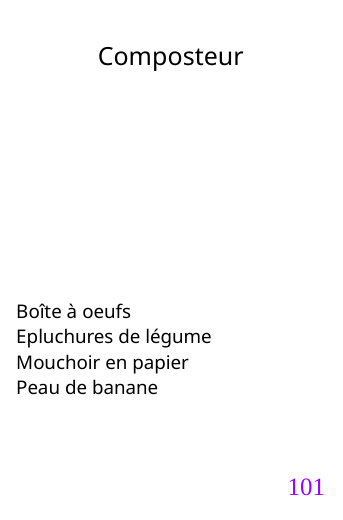

Composteur
Boîte à oeufs
Epluchures de légume
Mouchoir en papier
Peau de banane
101